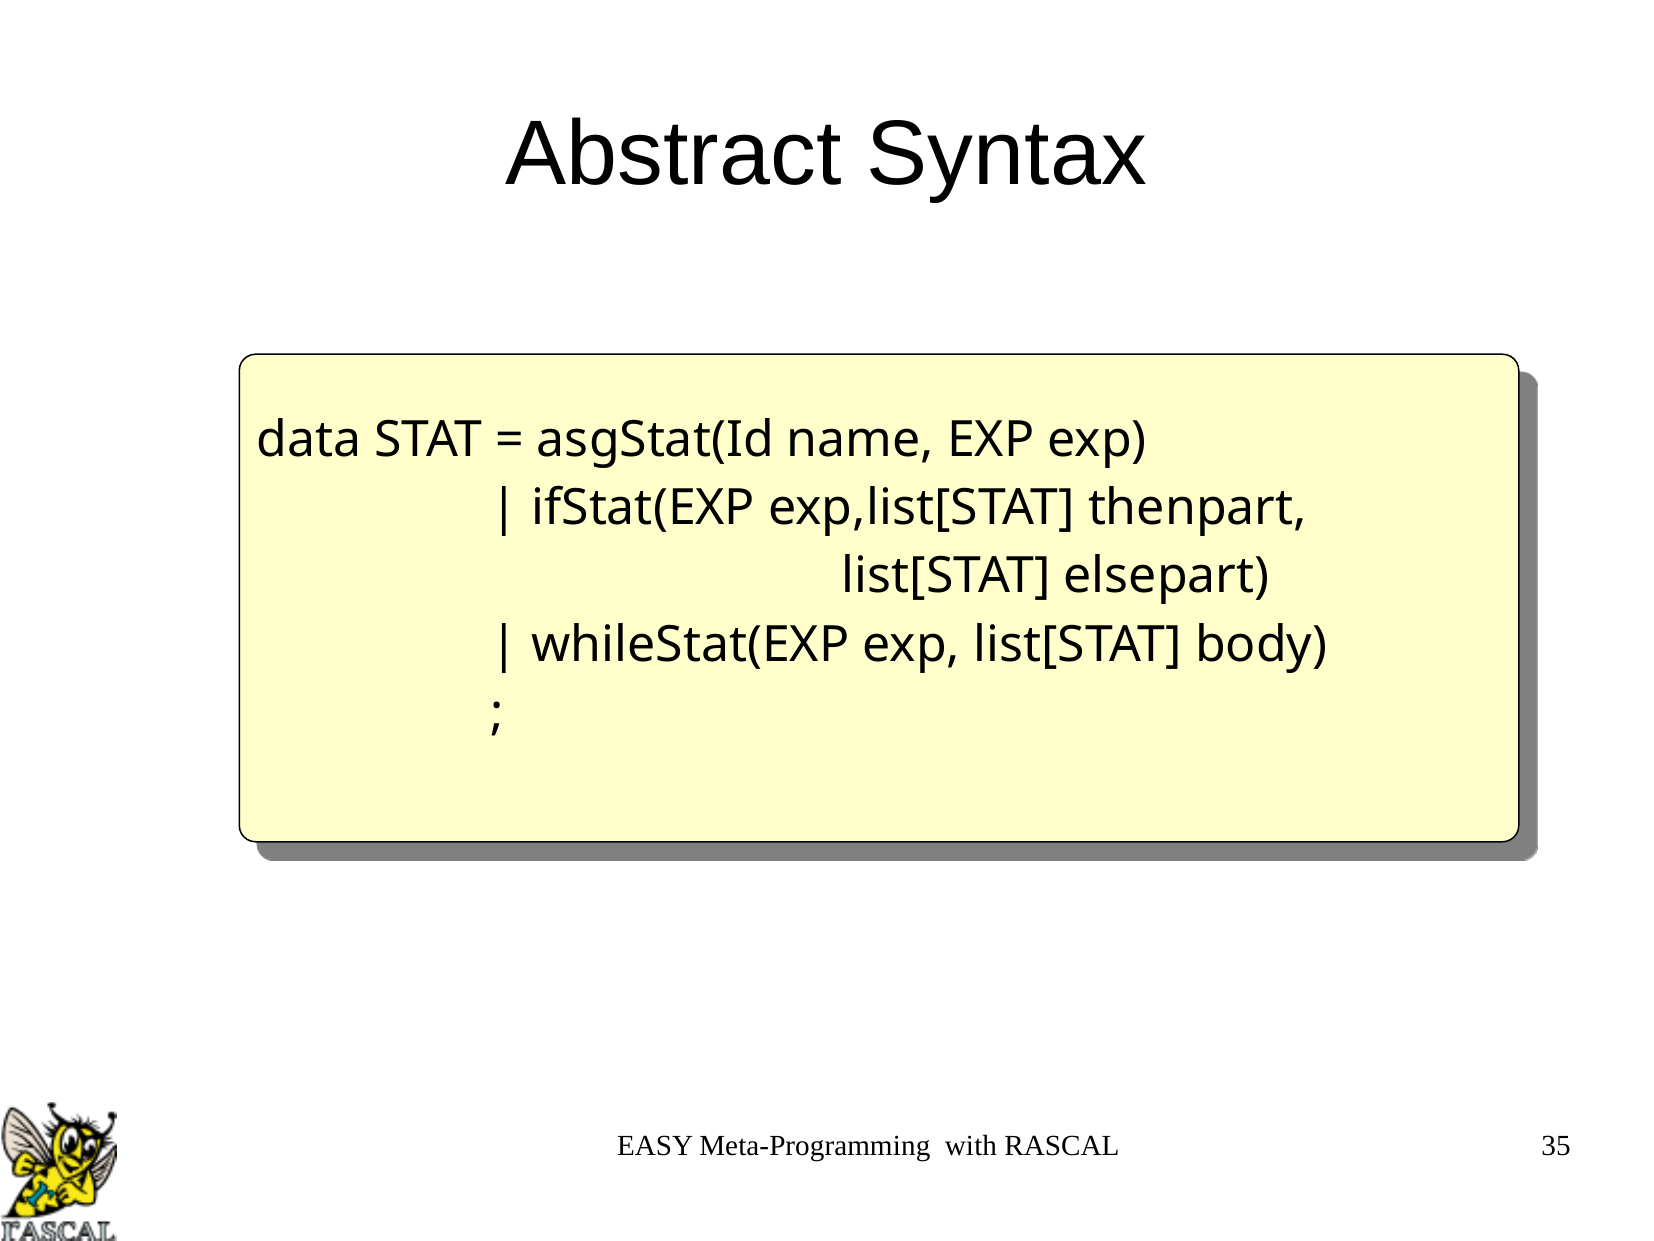

# Abstract Syntax
data STAT = asgStat(Id name, EXP exp)
 | ifStat(EXP exp,list[STAT] thenpart,
 list[STAT] elsepart)
 | whileStat(EXP exp, list[STAT] body)
 ;
35